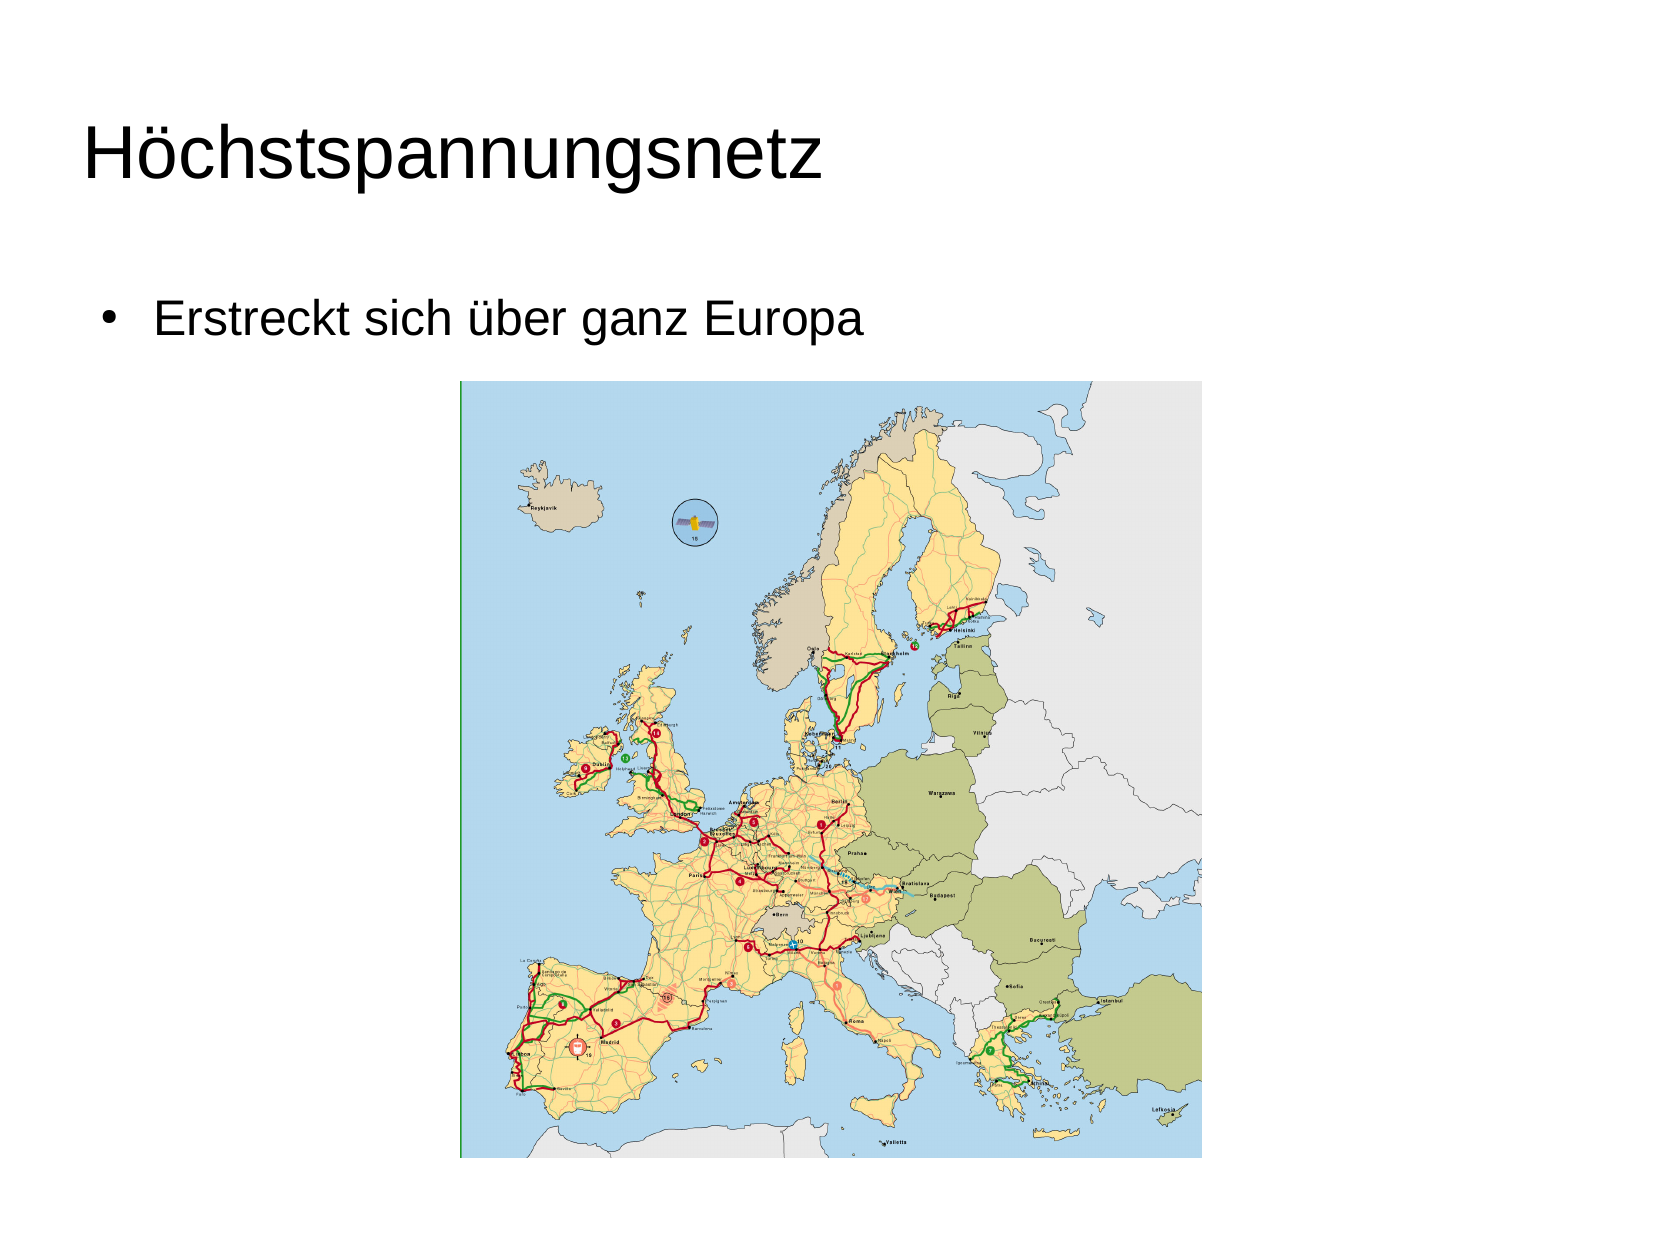

# Höchstspannungsnetz
Erstreckt sich über ganz Europa